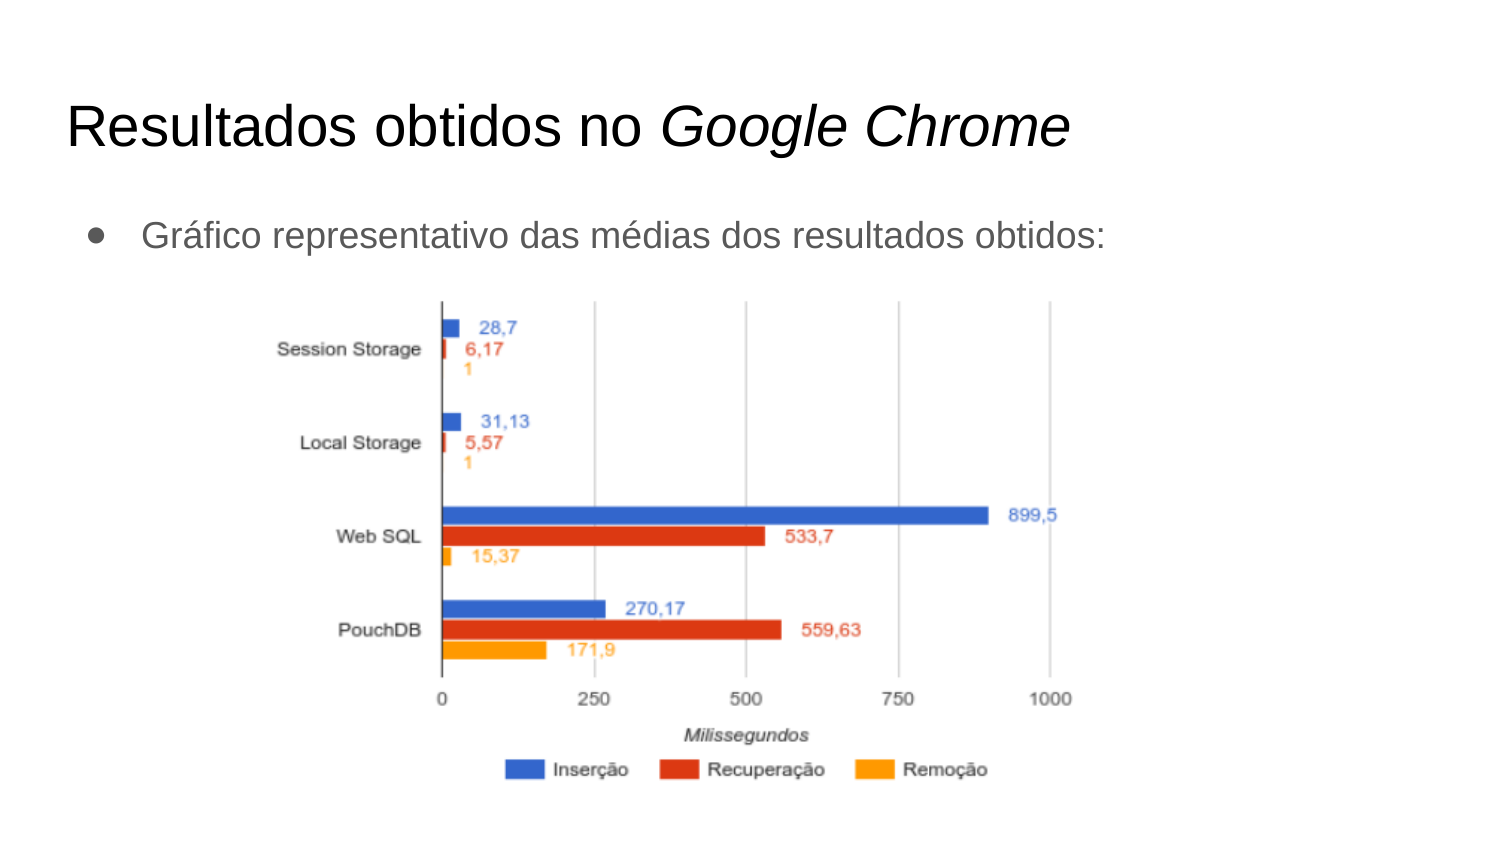

# Resultados obtidos no Google Chrome
Gráfico representativo das médias dos resultados obtidos: